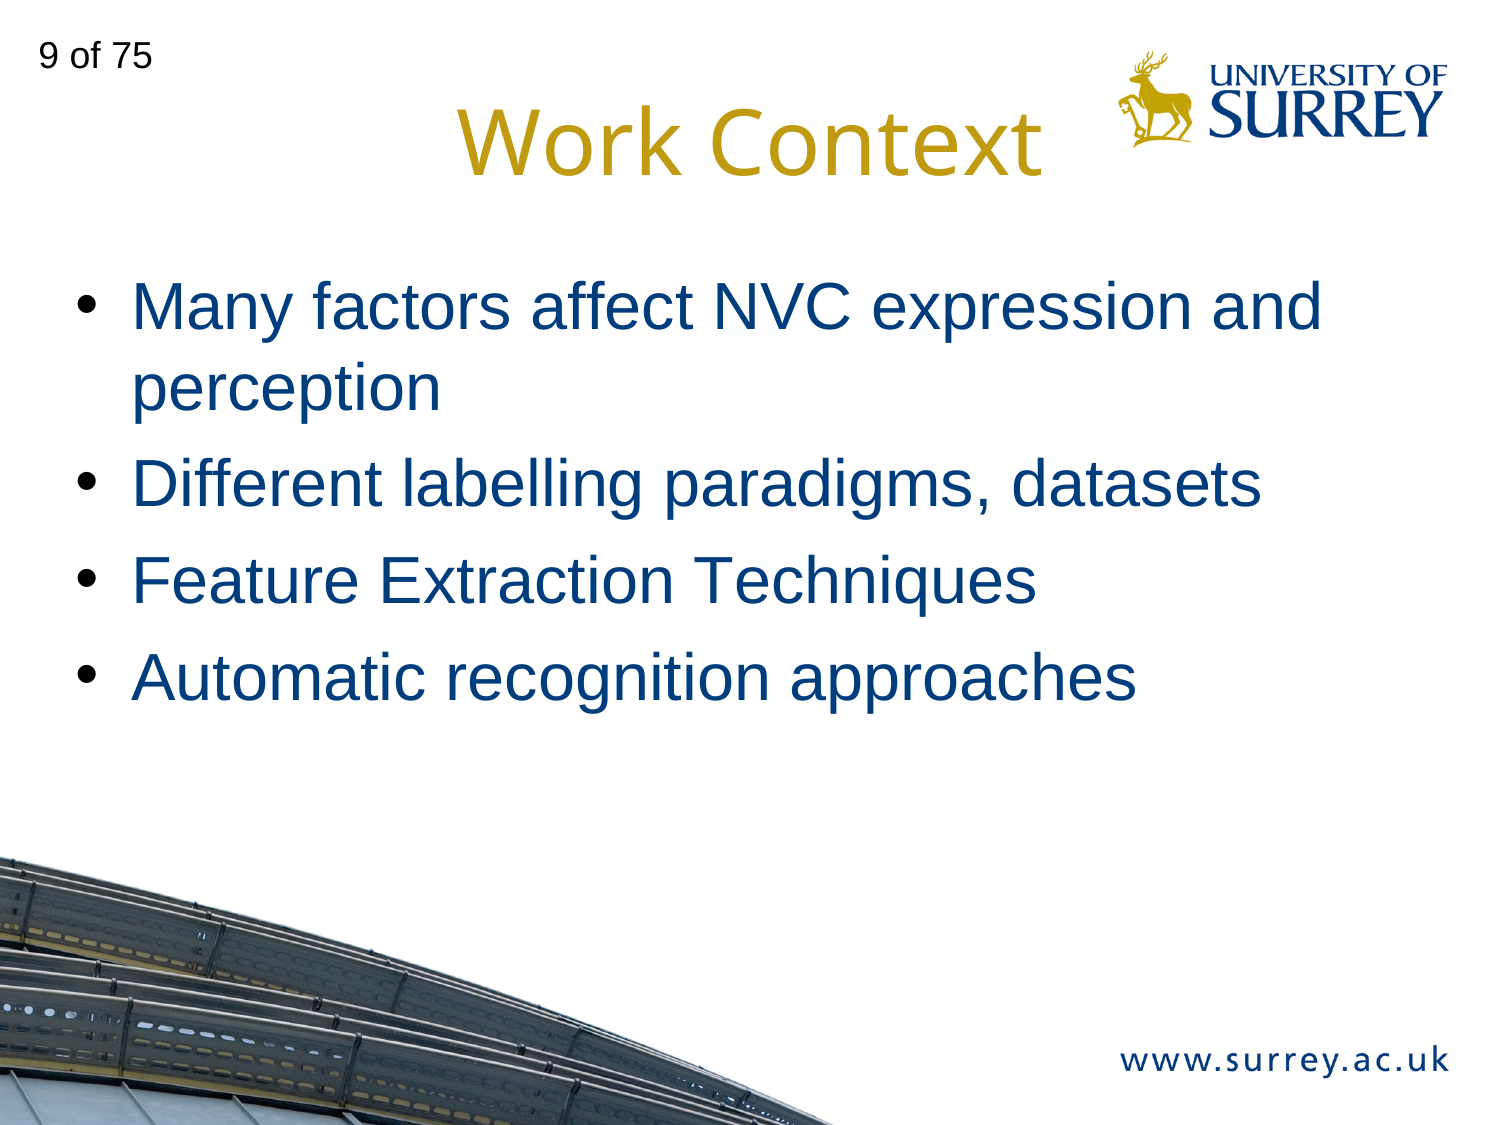

# Work Context
Many factors affect NVC expression and perception
Different labelling paradigms, datasets
Feature Extraction Techniques
Automatic recognition approaches